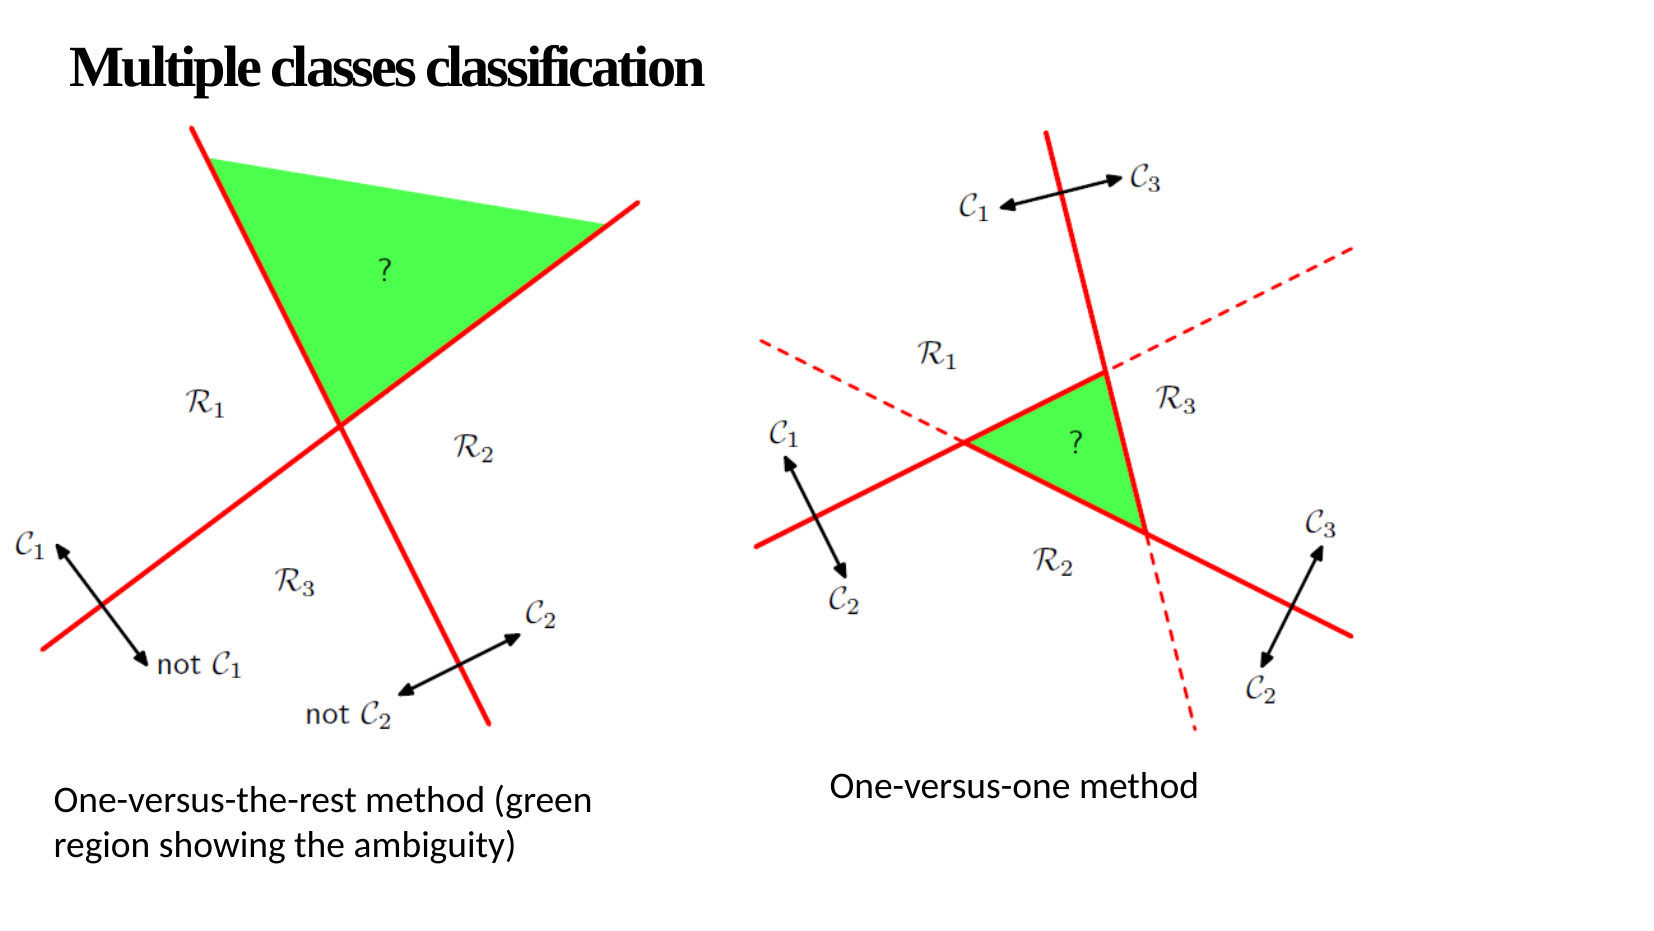

# Multiple classes classification
One-versus-one method
One-versus-the-rest method (green region showing the ambiguity)